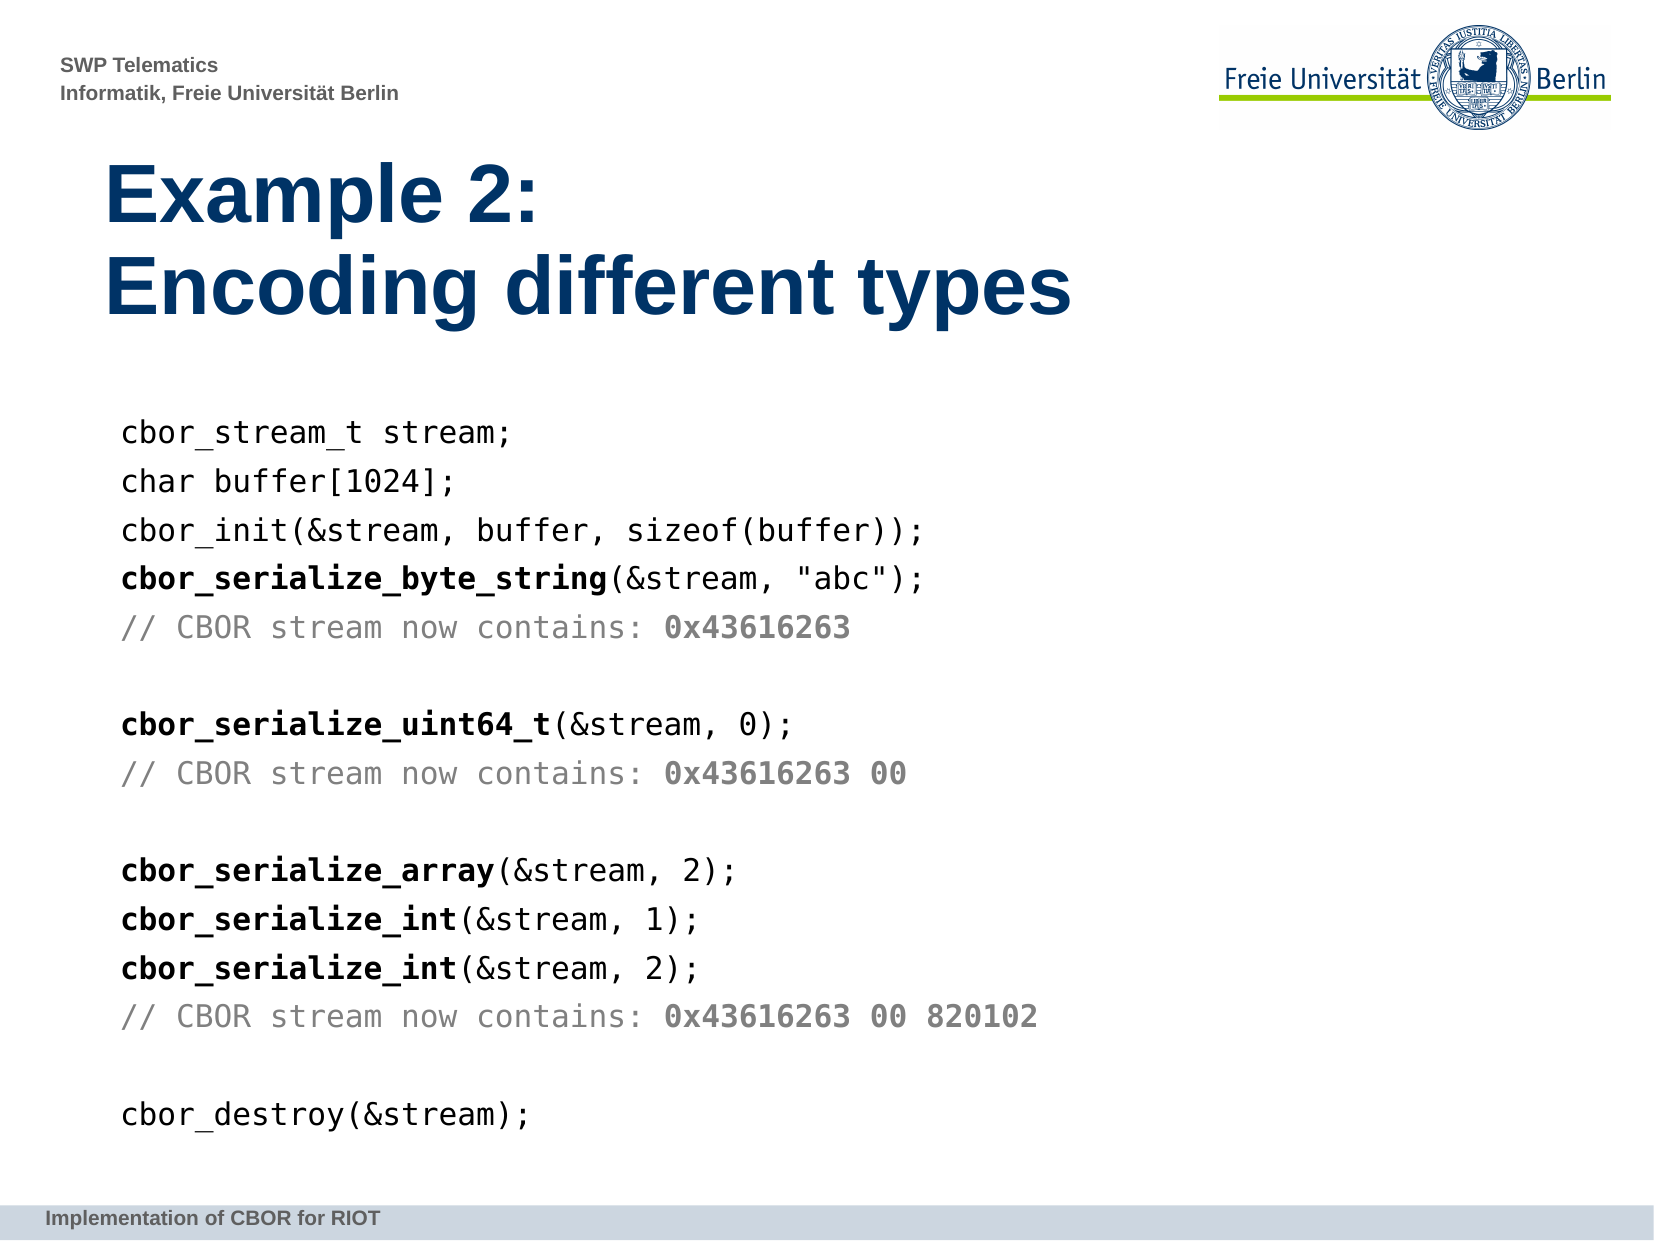

# Example 2: Encoding different types
cbor_stream_t stream;
char buffer[1024];
cbor_init(&stream, buffer, sizeof(buffer));
cbor_serialize_byte_string(&stream, "abc");
// CBOR stream now contains: 0x43616263
cbor_serialize_uint64_t(&stream, 0);
// CBOR stream now contains: 0x43616263 00
cbor_serialize_array(&stream, 2);
cbor_serialize_int(&stream, 1);
cbor_serialize_int(&stream, 2);
// CBOR stream now contains: 0x43616263 00 820102
cbor_destroy(&stream);